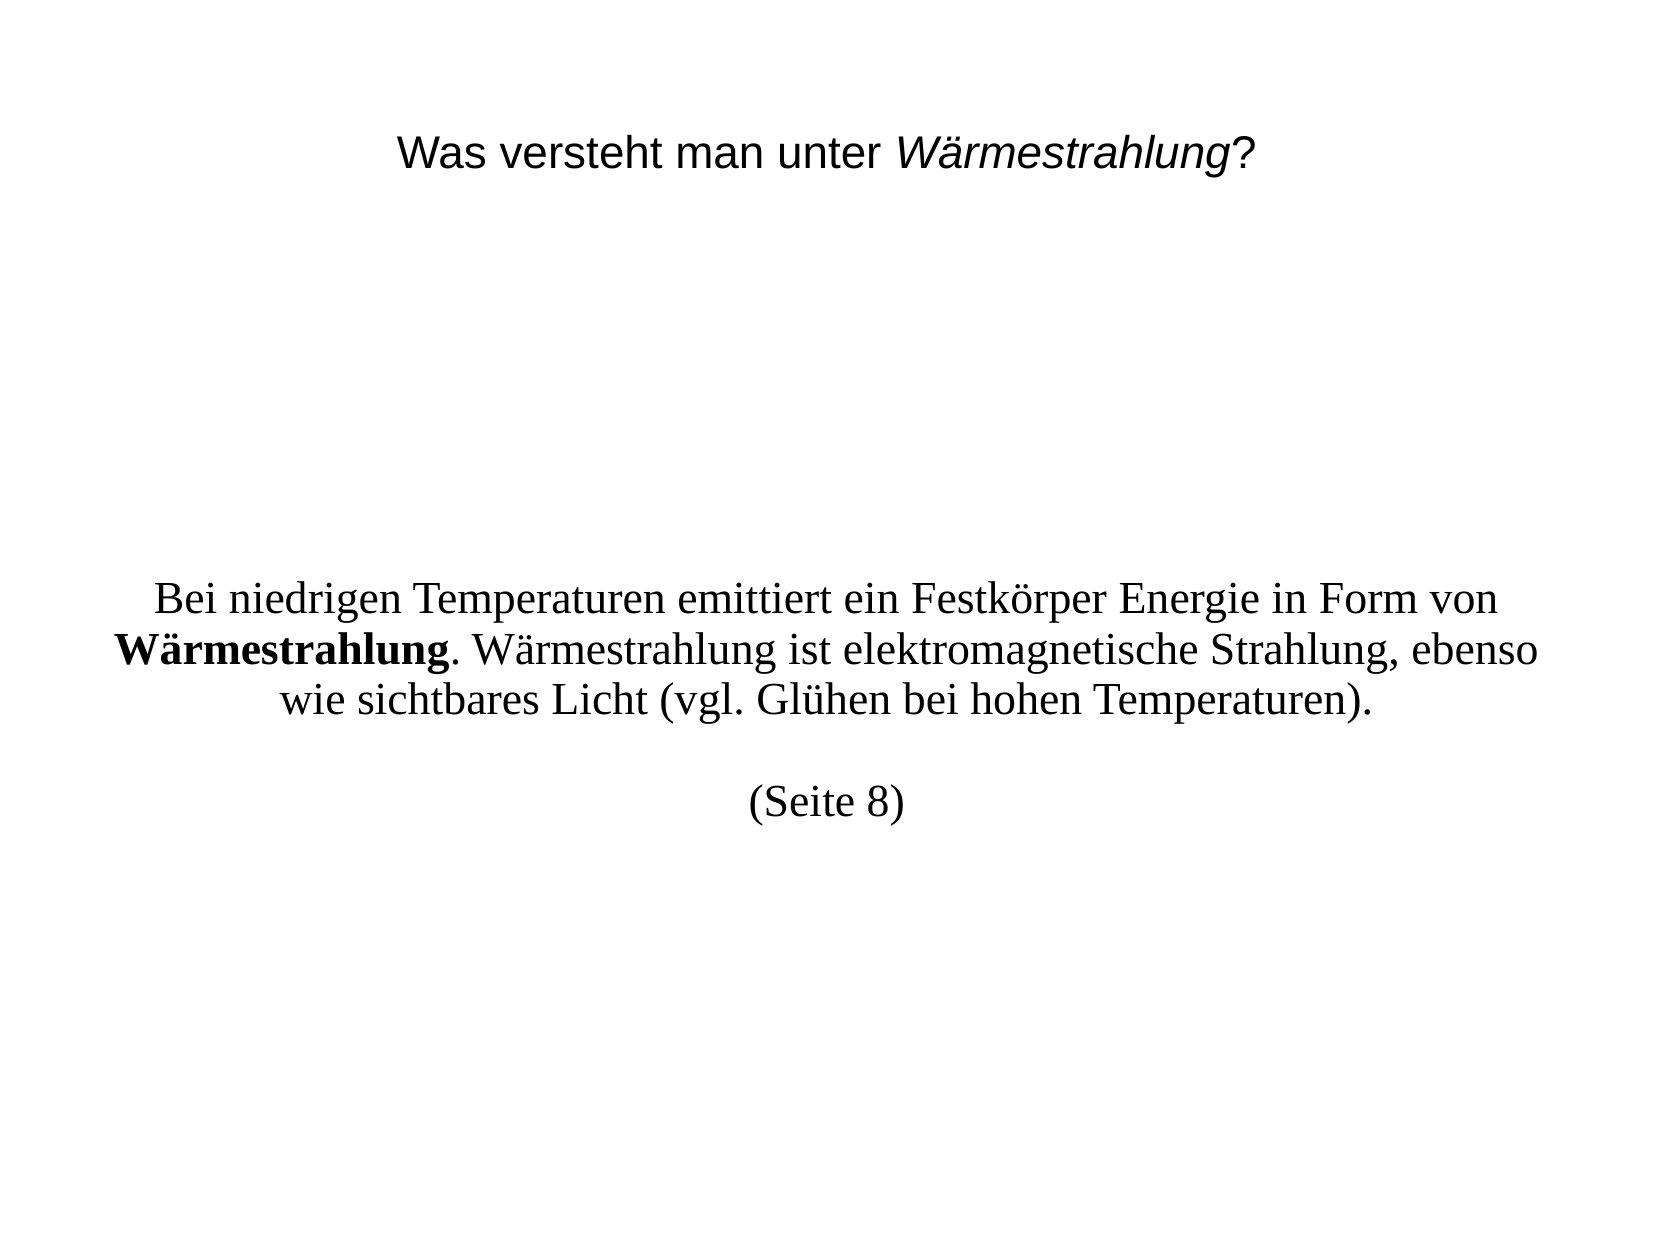

# Was versteht man unter Wärmestrahlung?
Bei niedrigen Temperaturen emittiert ein Festkörper Energie in Form von Wärmestrahlung. Wärmestrahlung ist elektromagnetische Strahlung, ebenso wie sichtbares Licht (vgl. Glühen bei hohen Temperaturen).
(Seite 8)